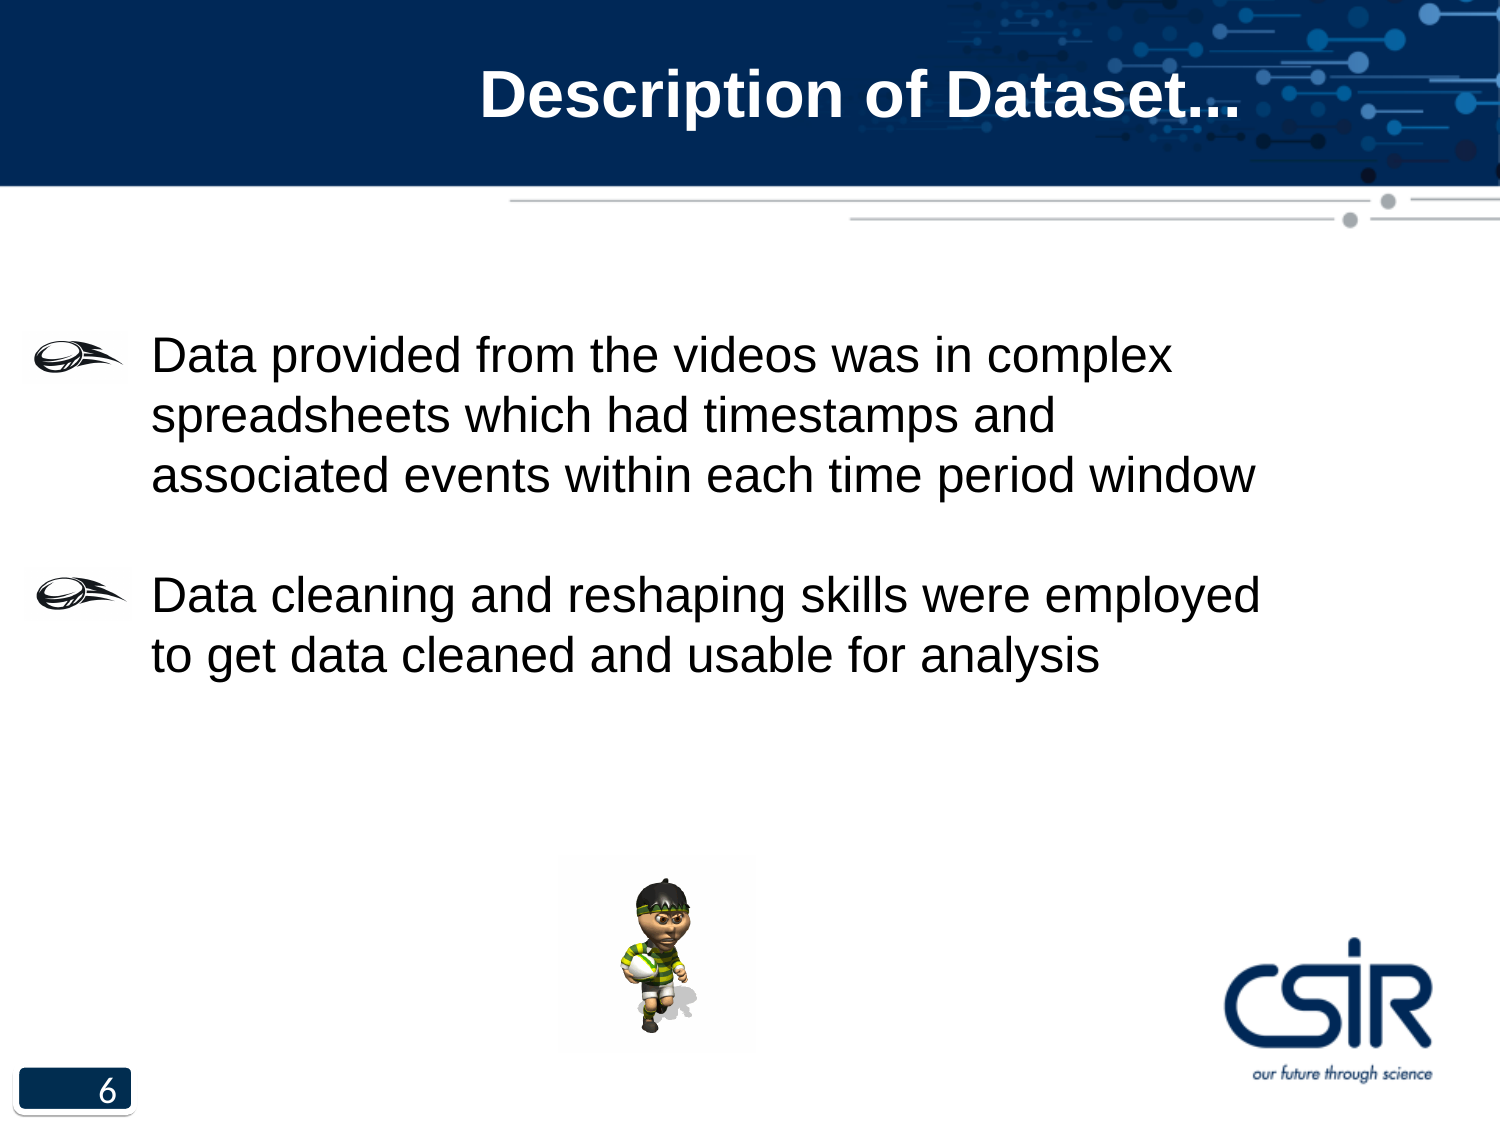

Description of Dataset...
Data provided from the videos was in complex spreadsheets which had timestamps and associated events within each time period window
Data cleaning and reshaping skills were employed to get data cleaned and usable for analysis